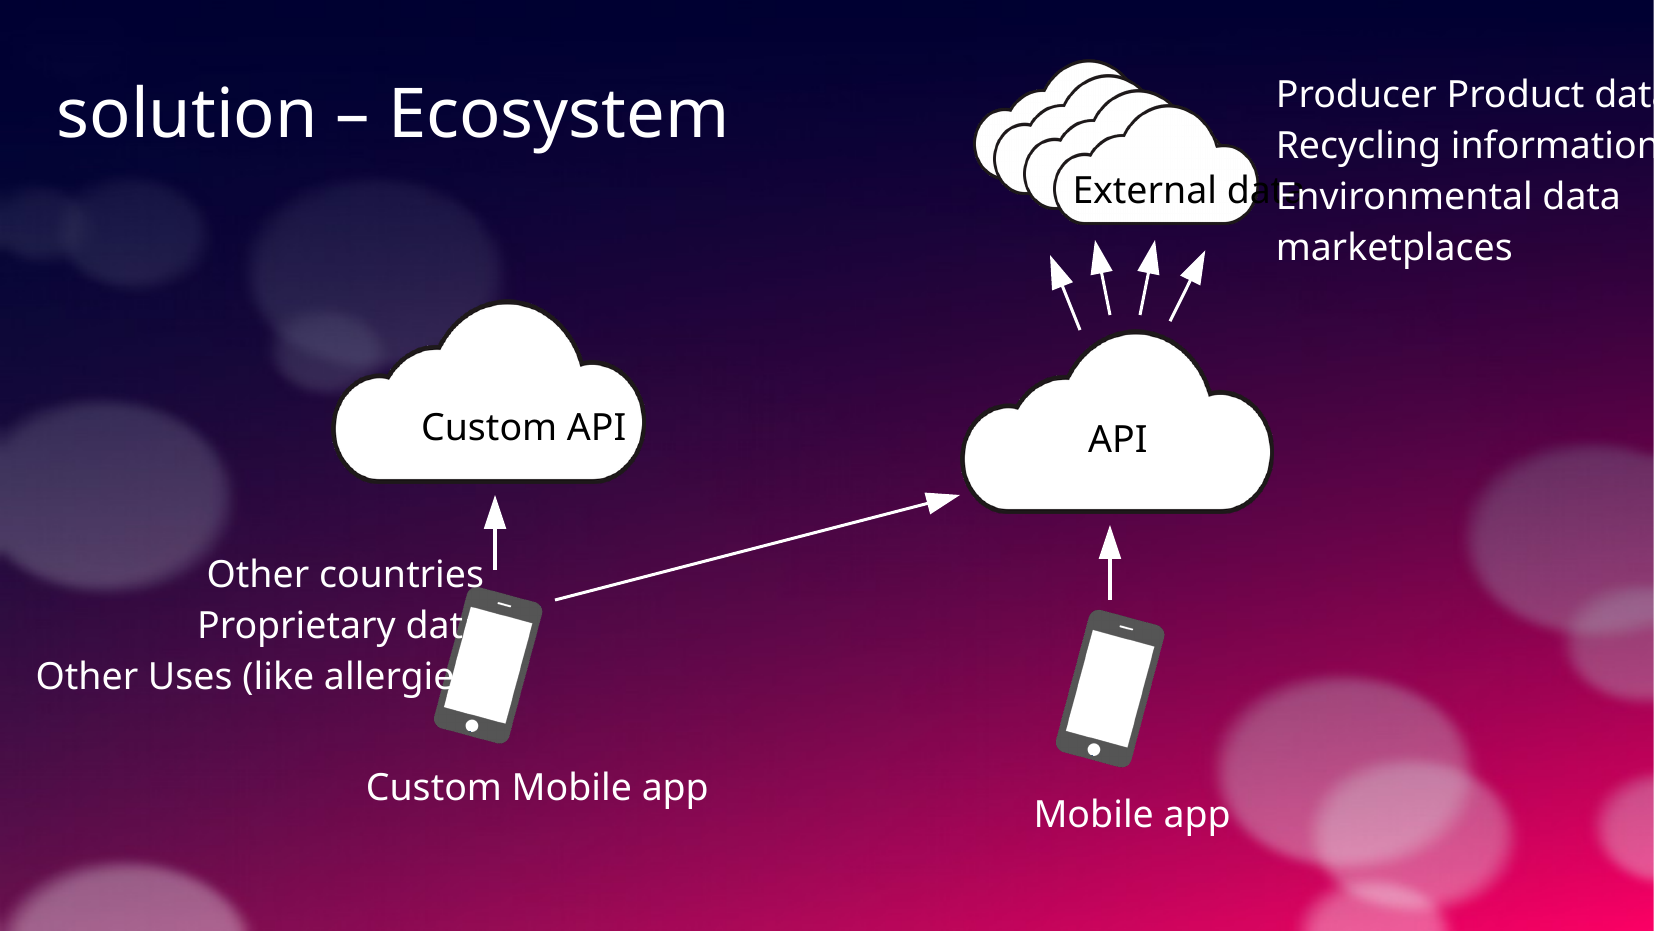

# solution – Ecosystem
Producer Product data
Recycling information
Environmental data
marketplaces
External data
Custom API
API
Other countries
Proprietary data
Other Uses (like allergies)
Custom Mobile app
Mobile app